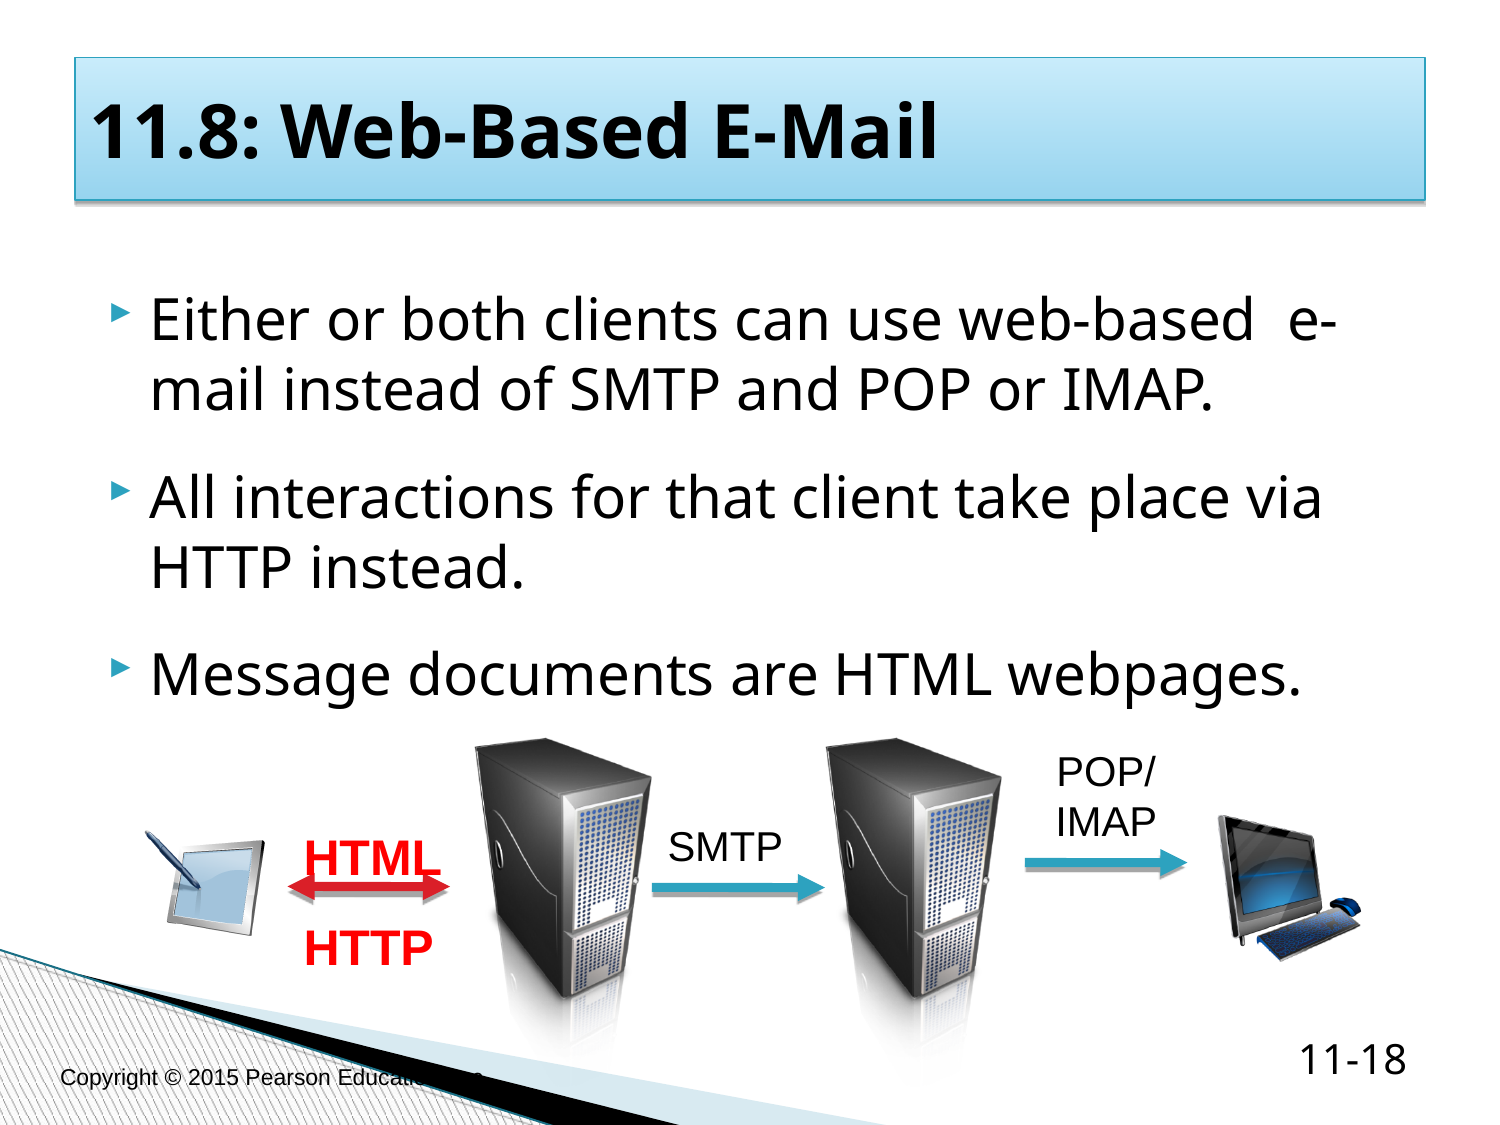

11.8: Web-Based E-Mail
# Either or both clients can use web-based e-mail instead of SMTP and POP or IMAP.
All interactions for that client take place via HTTP instead.
Message documents are HTML webpages.
POP/
IMAP
HTML
HTTP
SMTP
Copyright © 2015 Pearson Education, Inc.